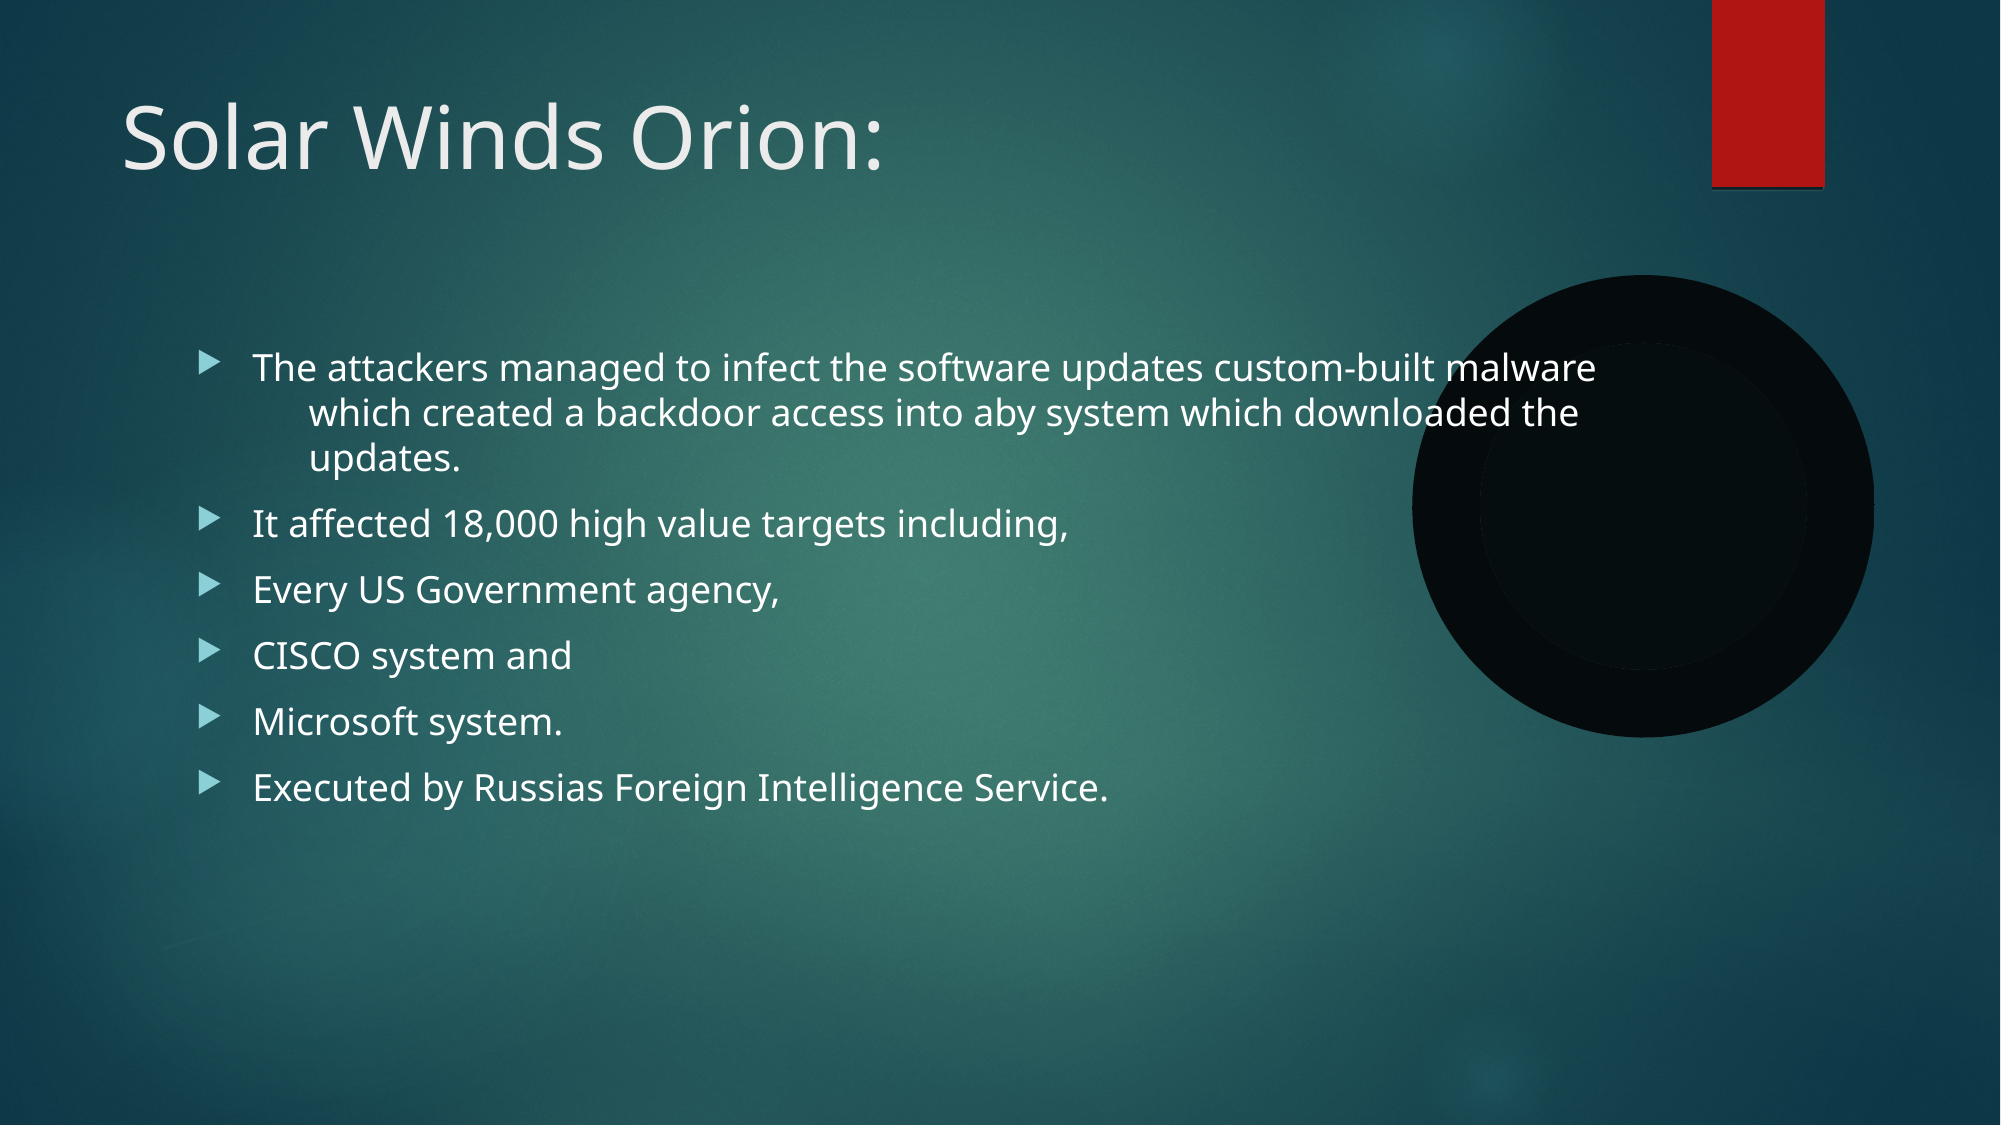

# Solar Winds Orion:
The attackers managed to infect the software updates custom-built malware which created a backdoor access into aby system which downloaded the updates.
It affected 18,000 high value targets including,
Every US Government agency,
CISCO system and
Microsoft system.
Executed by Russias Foreign Intelligence Service.